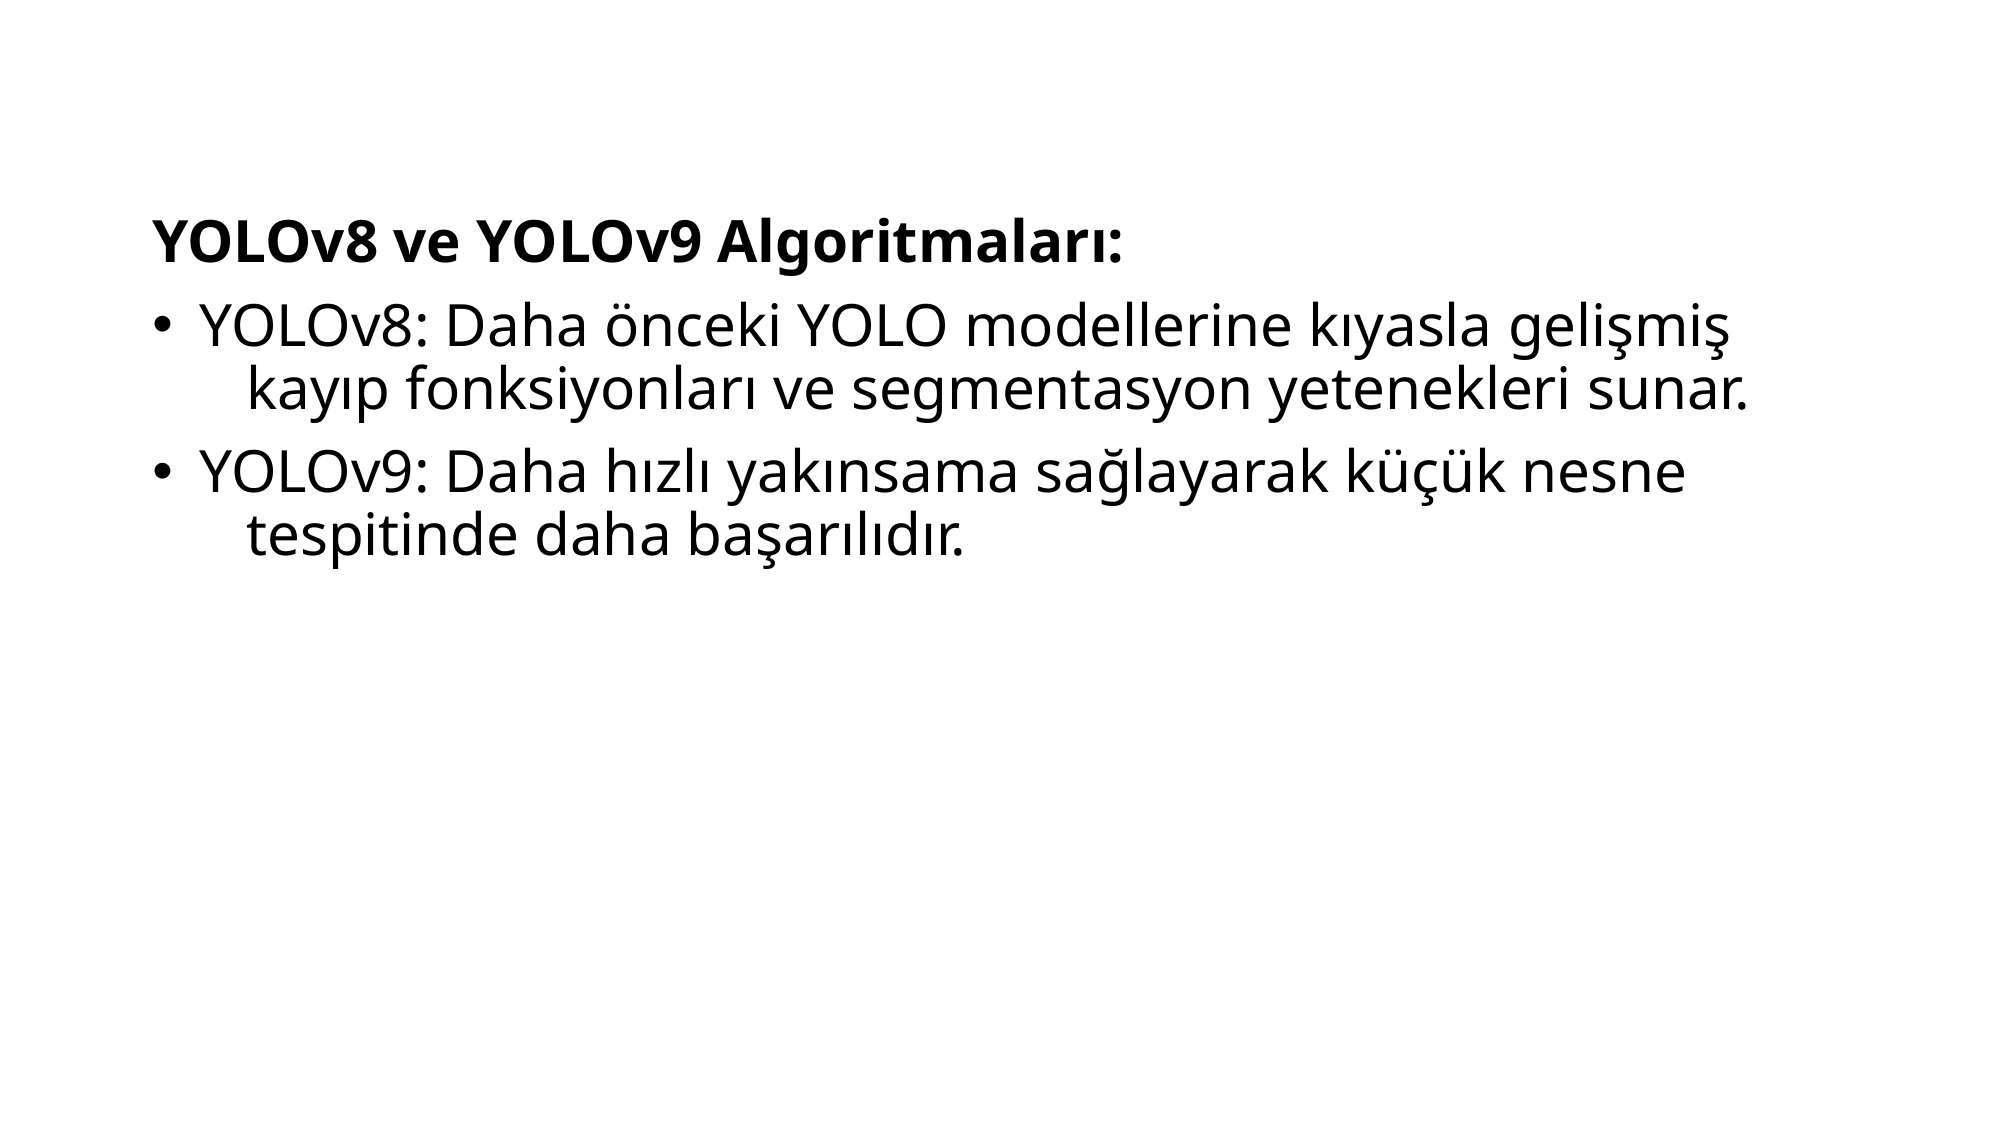

# YOLOv8 ve YOLOv9 Algoritmaları:
YOLOv8: Daha önceki YOLO modellerine kıyasla gelişmiş kayıp fonksiyonları ve segmentasyon yetenekleri sunar.
YOLOv9: Daha hızlı yakınsama sağlayarak küçük nesne tespitinde daha başarılıdır.